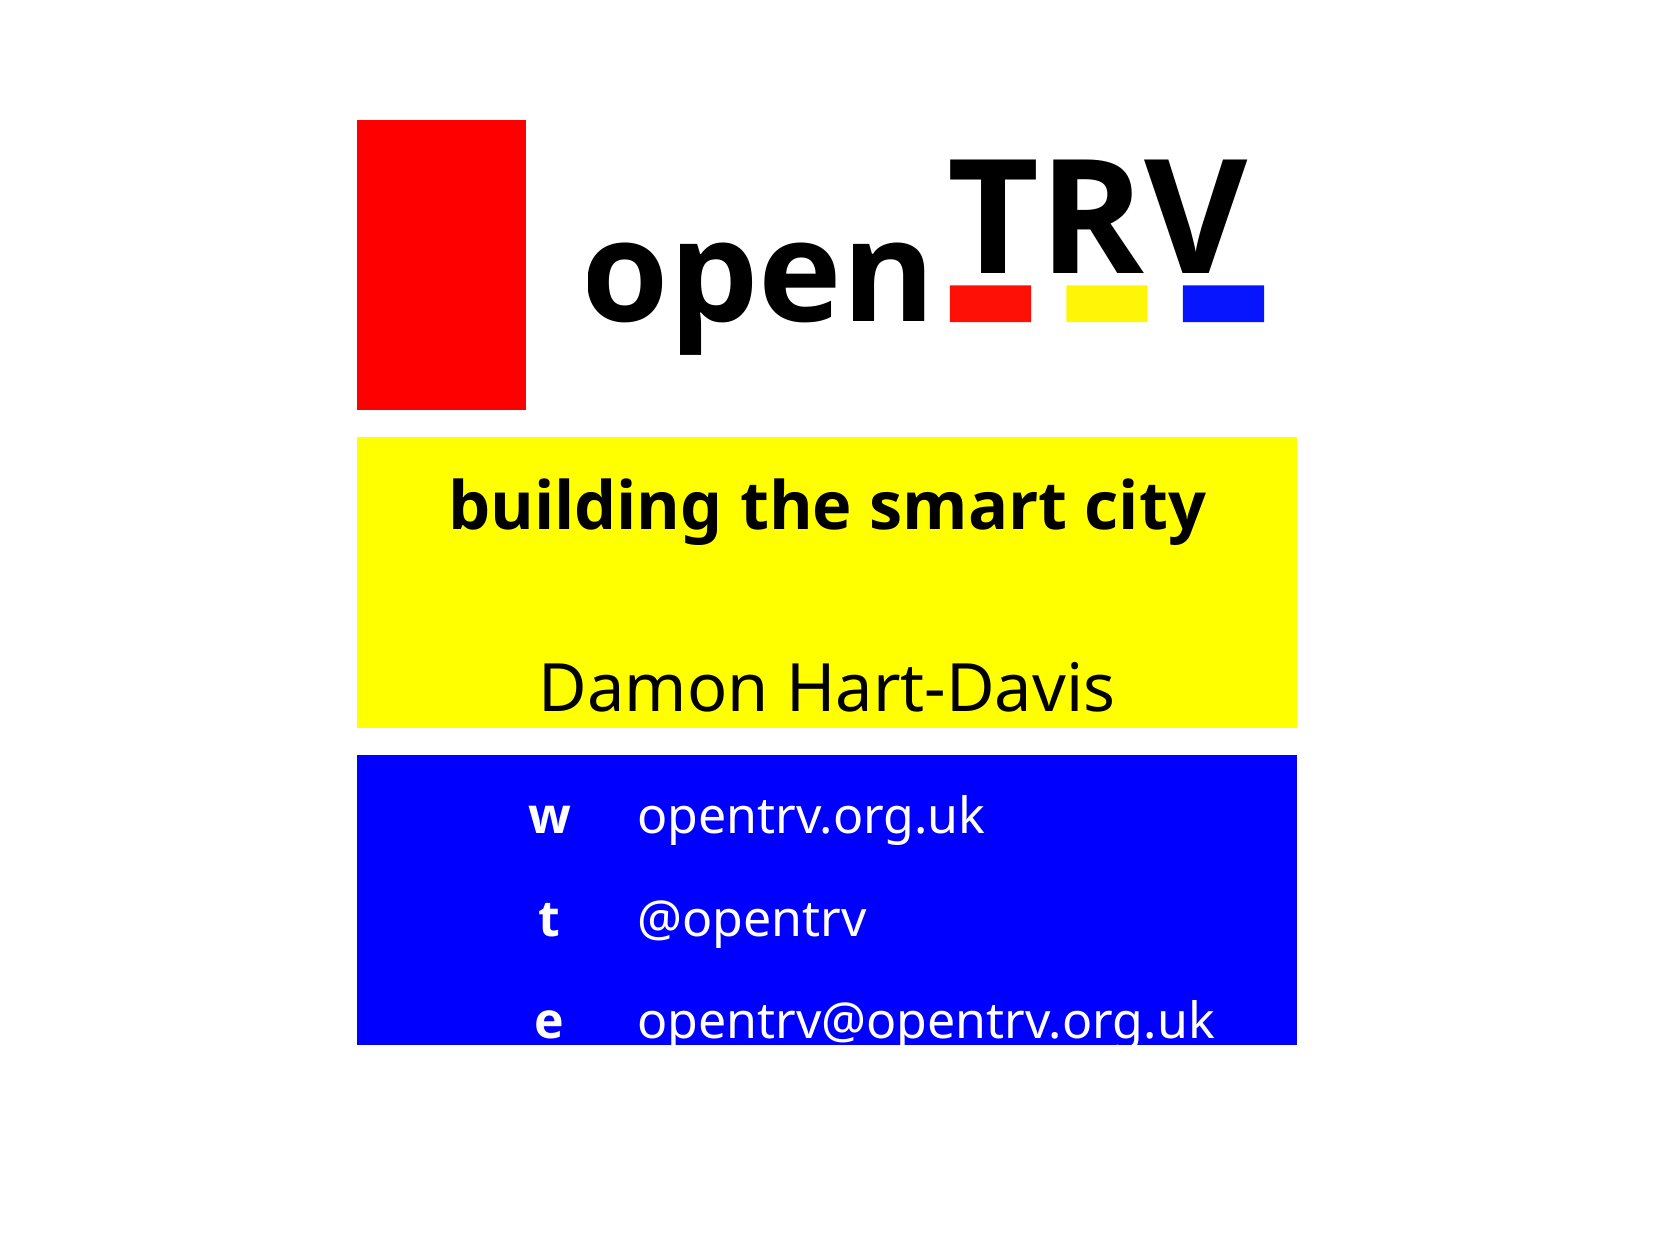

building the smart city
Damon Hart-Davis
	w	opentrv.org.uk
	t	@opentrv
	e	opentrv@opentrv.org.uk